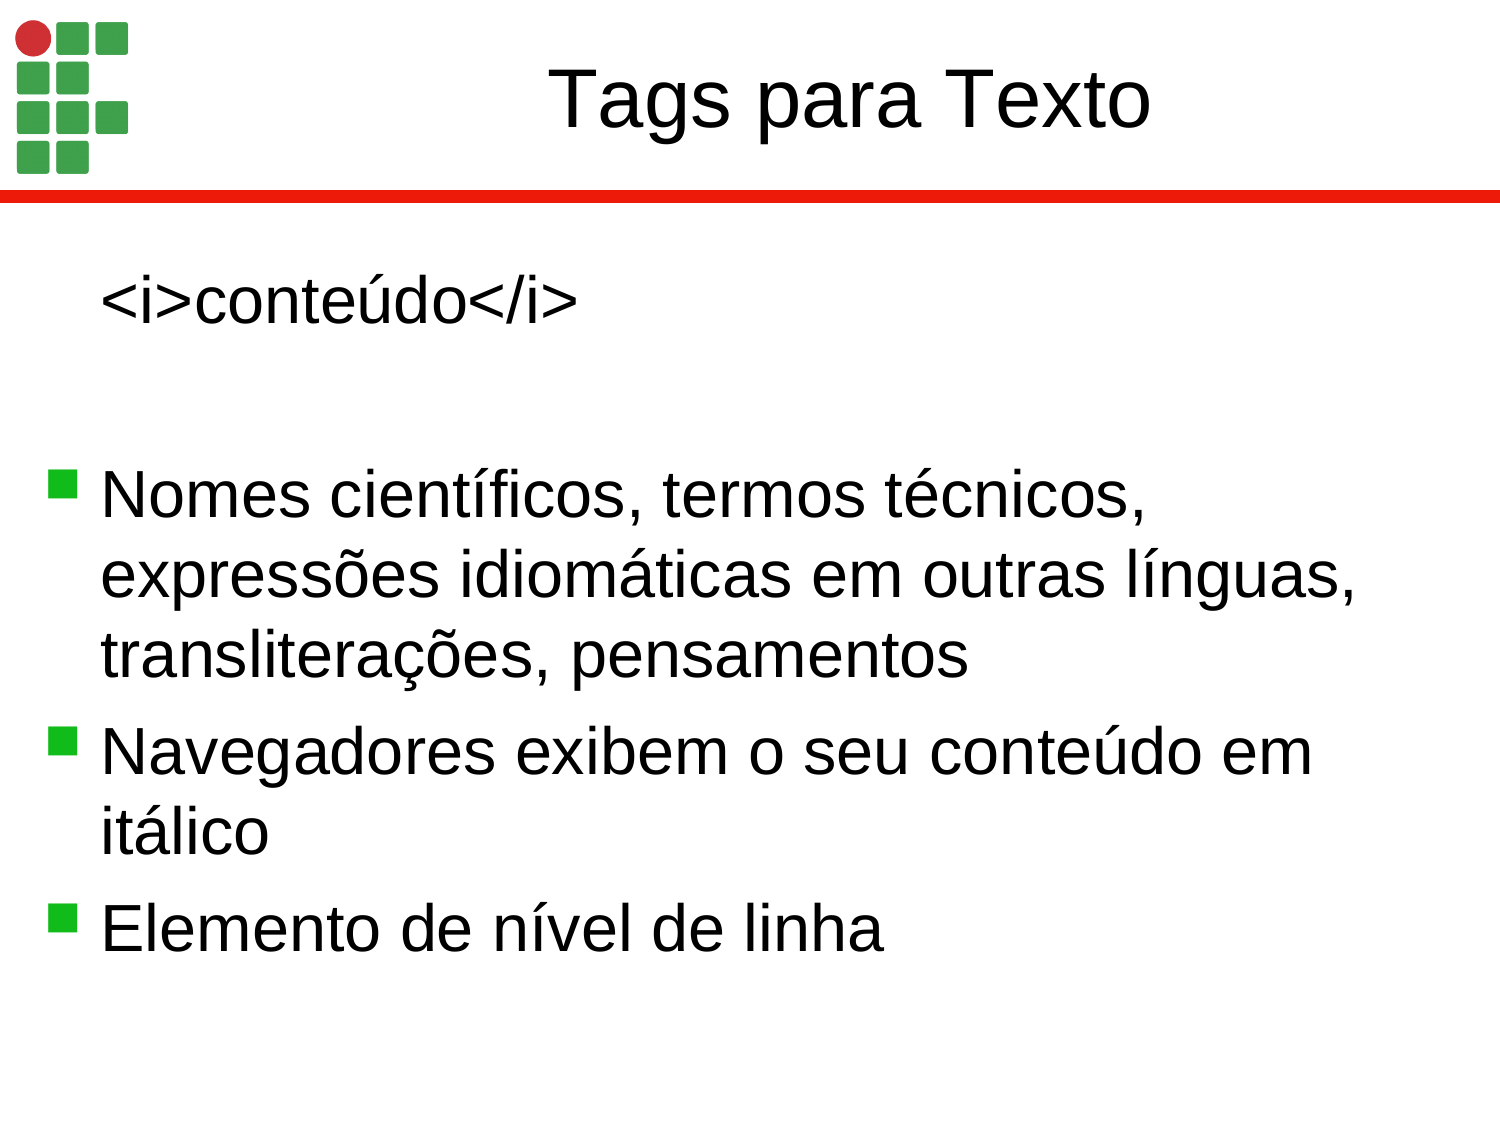

# Tags para Texto
<i>	conteúdo</i>
Nomes científicos, termos técnicos, expressões idiomáticas em outras línguas, transliterações, pensamentos
Navegadores exibem o seu conteúdo em itálico
Elemento de nível de linha